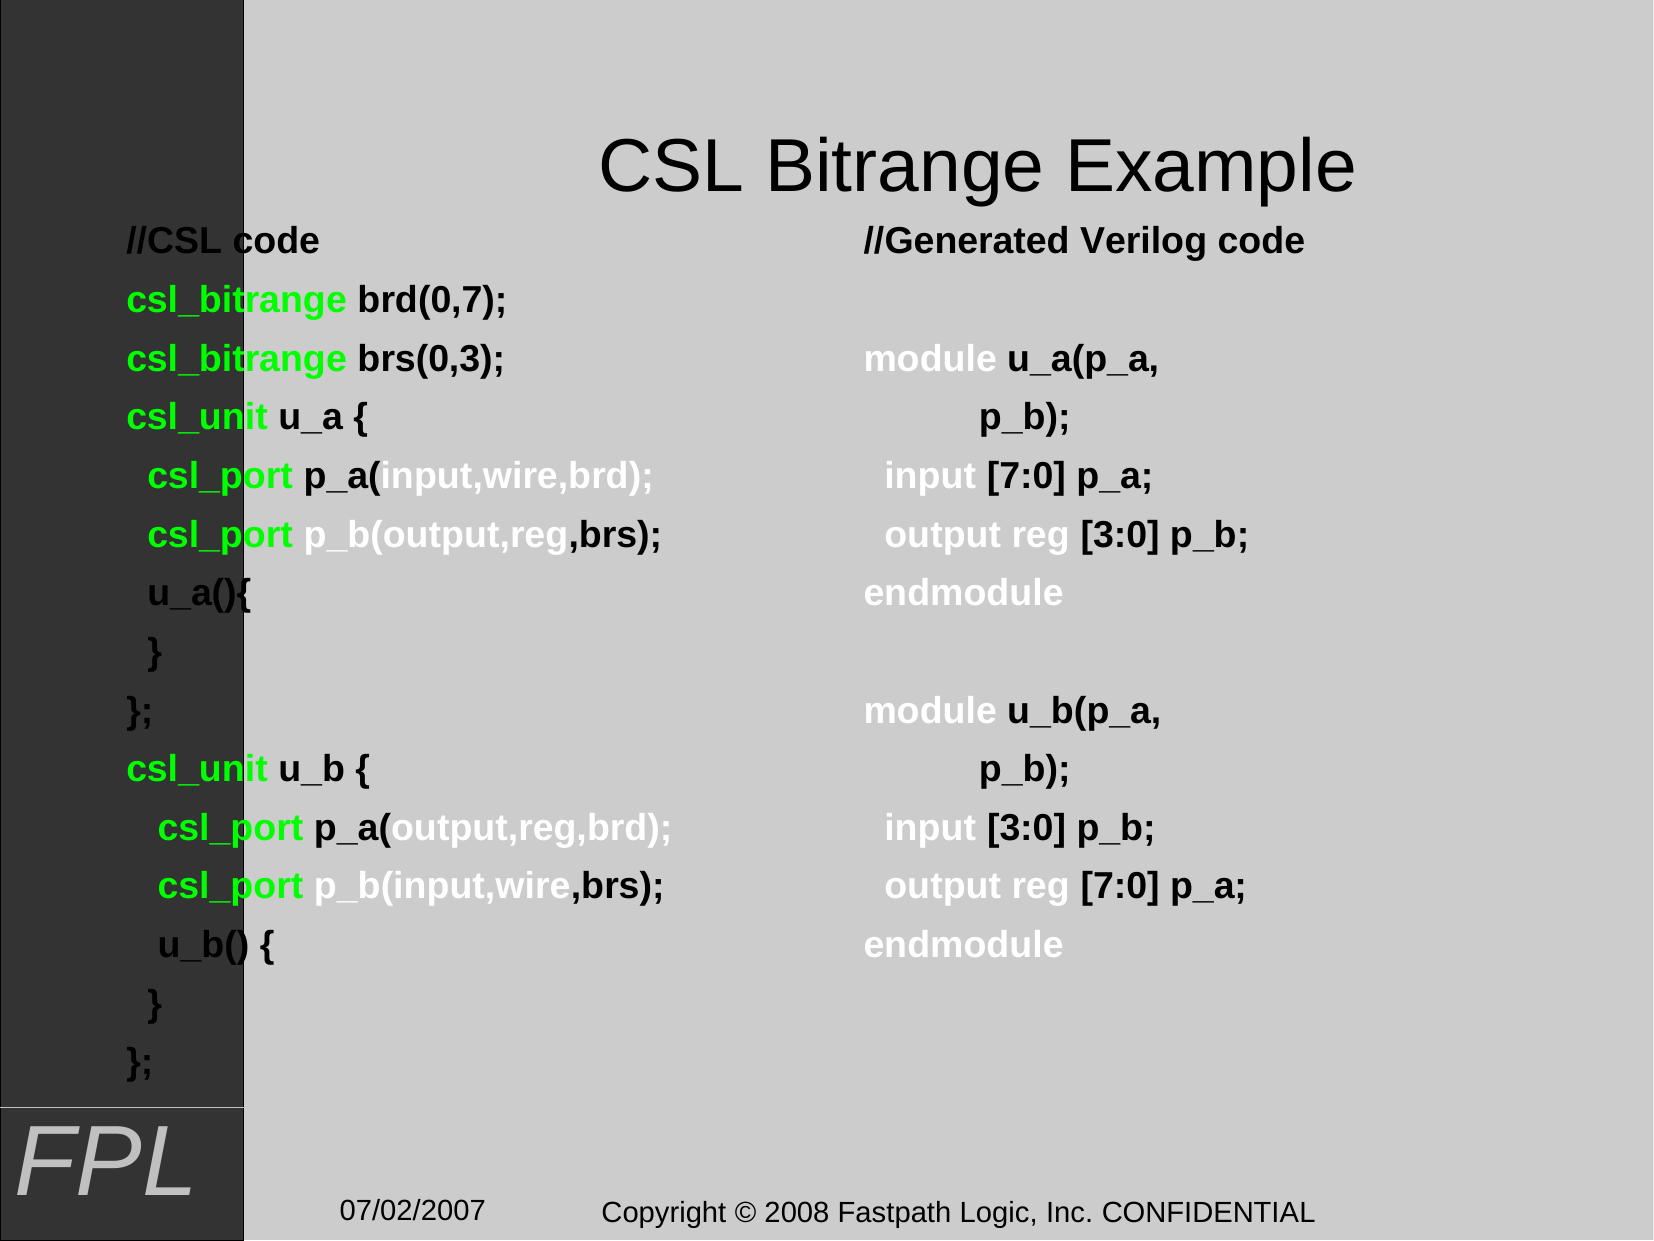

# CSL Bitrange Example
//CSL code
csl_bitrange brd(0,7);
csl_bitrange brs(0,3);
csl_unit u_a {
 csl_port p_a(input,wire,brd);
 csl_port p_b(output,reg,brs);
 u_a(){
 }
};
csl_unit u_b {
 csl_port p_a(output,reg,brd);
 csl_port p_b(input,wire,brs);
 u_b() {
 }
};
//Generated Verilog code
module u_a(p_a,
 p_b);
 input [7:0] p_a;
 output reg [3:0] p_b;
endmodule
module u_b(p_a,
 p_b);
 input [3:0] p_b;
 output reg [7:0] p_a;
endmodule
07/02/2007
© 2007 FASTPATH LOGIC INC.